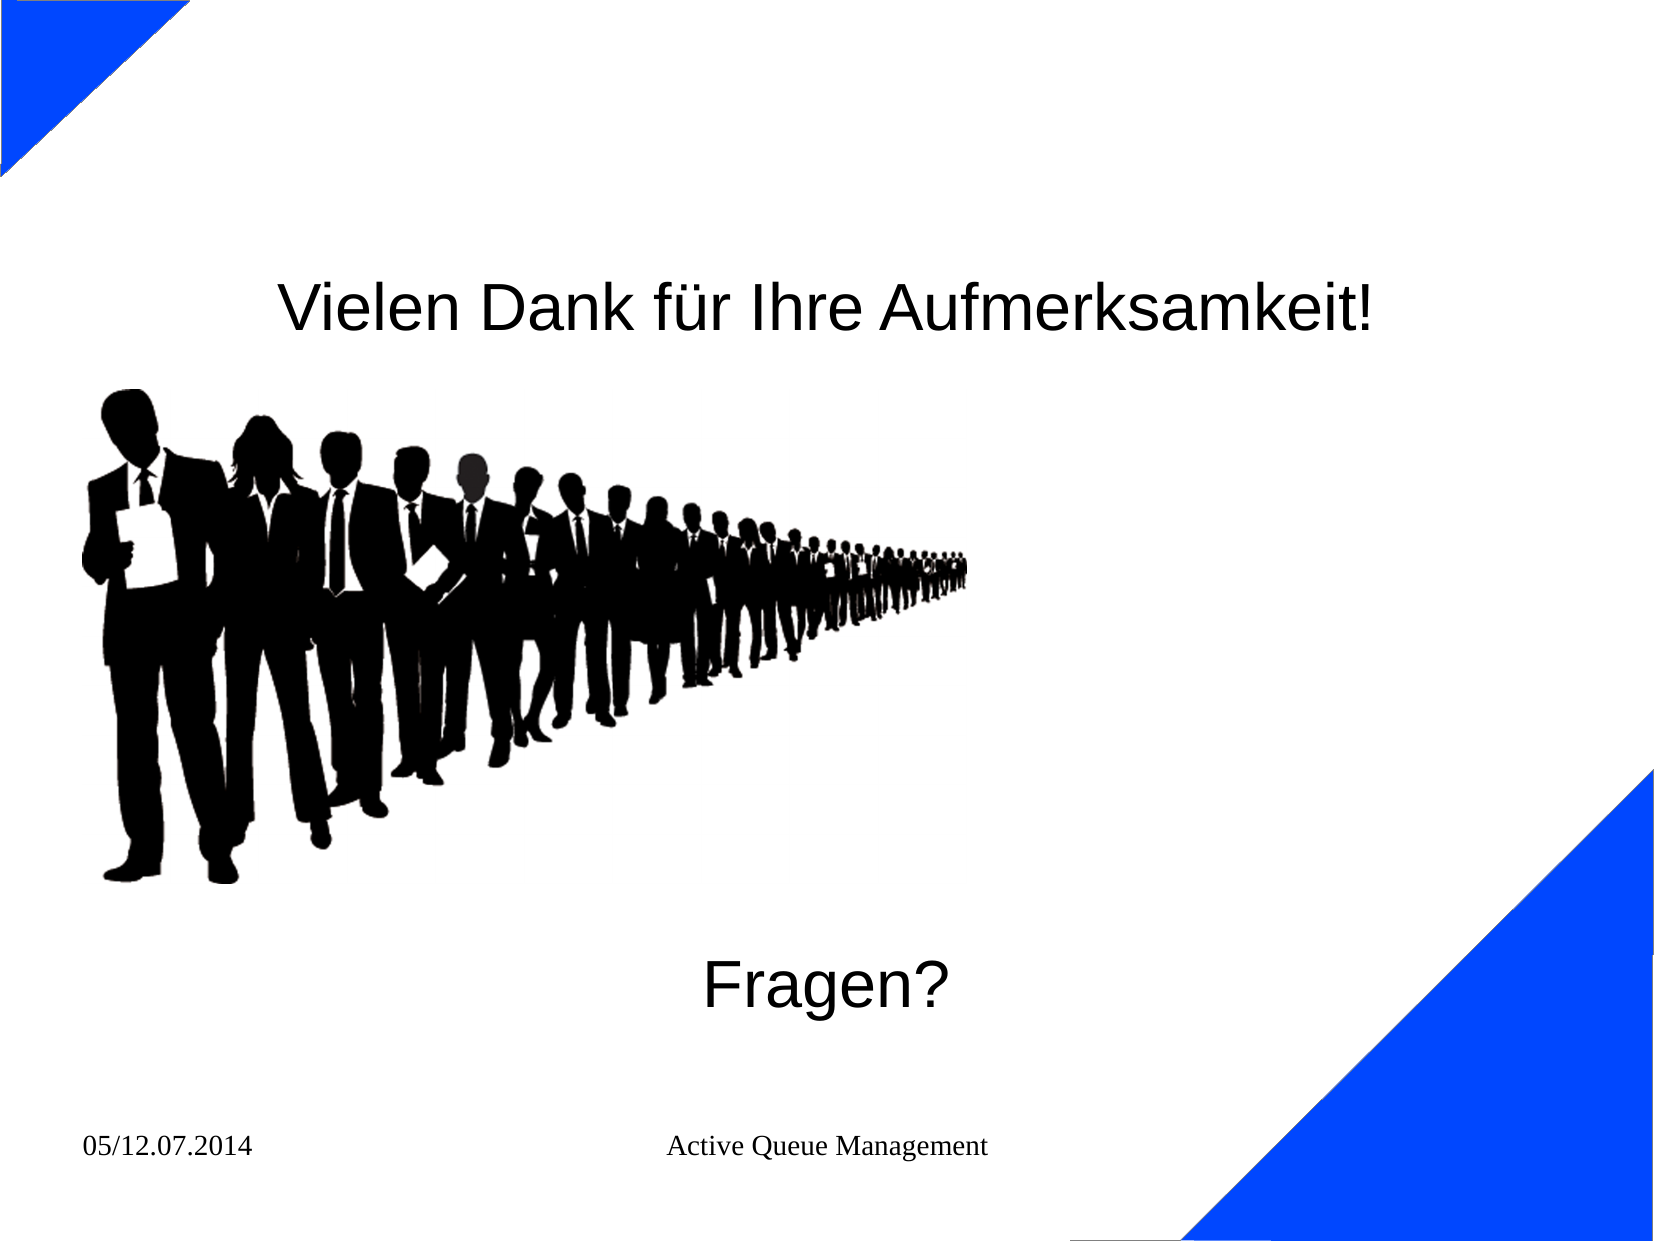

# Vielen Dank für Ihre Aufmerksamkeit!
Fragen?
05/12.07.2014
Active Queue Management
87